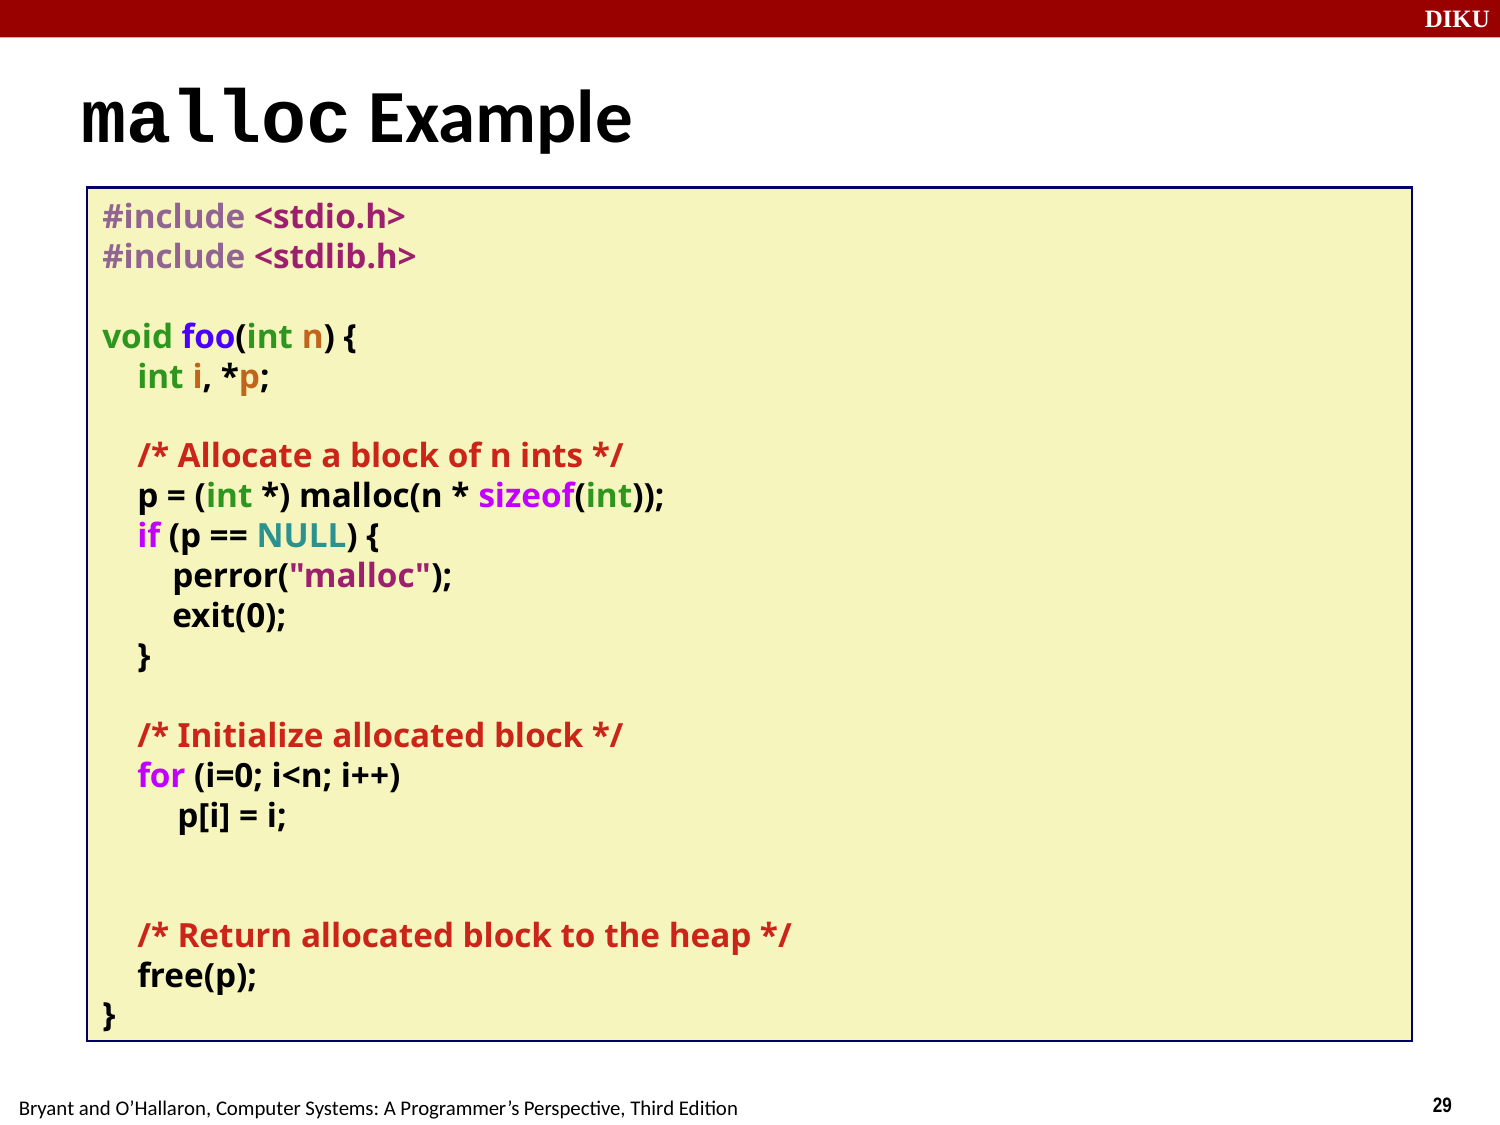

malloc Example
#include <stdio.h>
#include <stdlib.h>
void foo(int n) {
 int i, *p;
 /* Allocate a block of n ints */
 p = (int *) malloc(n * sizeof(int));
 if (p == NULL) {
 perror("malloc");
 exit(0);
 }
 /* Initialize allocated block */
 for (i=0; i<n; i++)
	p[i] = i;
 /* Return allocated block to the heap */
 free(p);
}